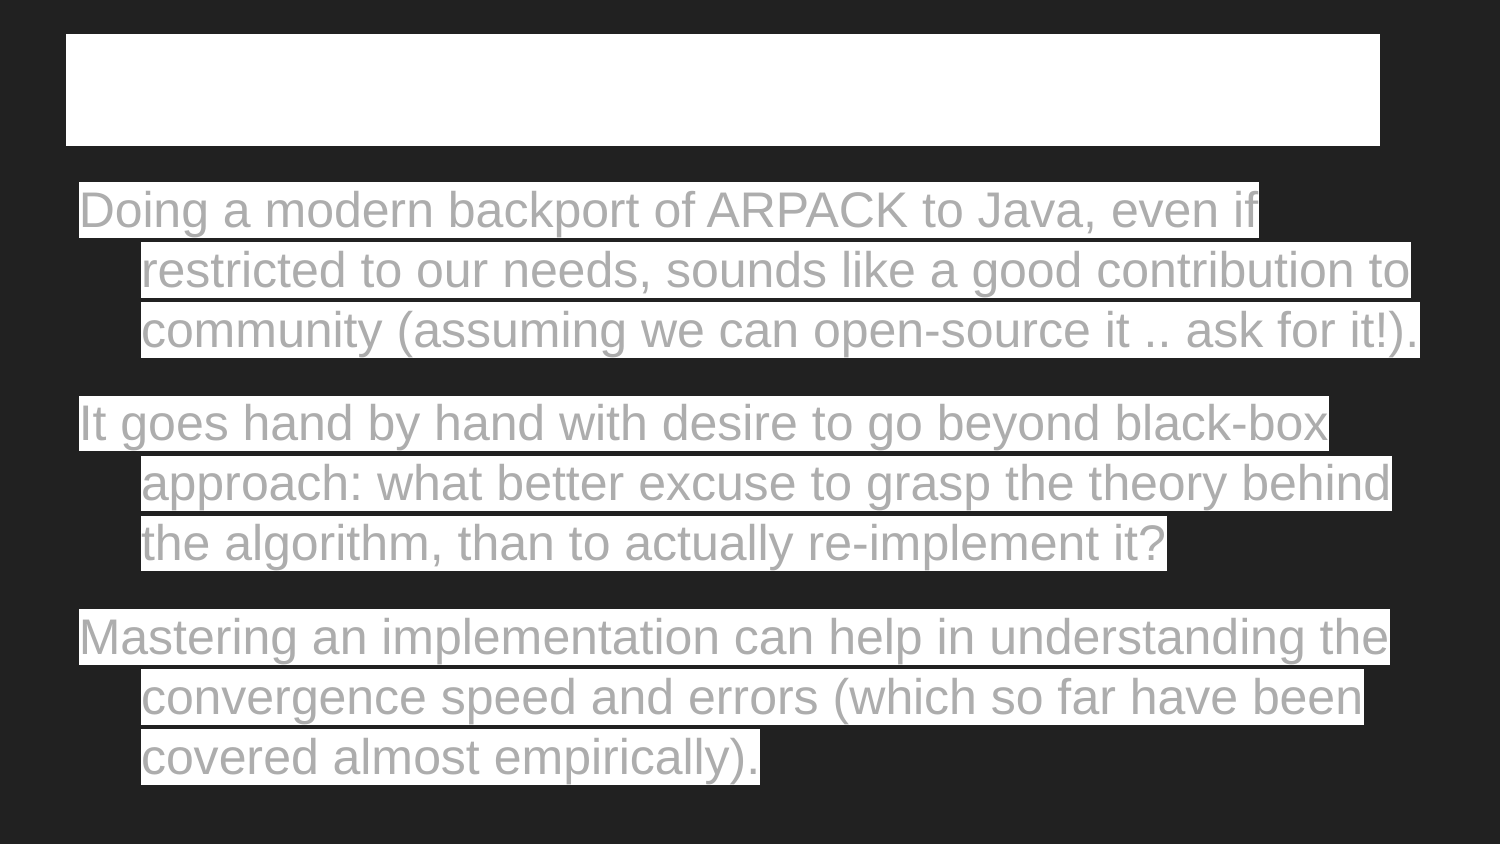

# Scope: port ARPACK to Java!
Doing a modern backport of ARPACK to Java, even if restricted to our needs, sounds like a good contribution to community (assuming we can open-source it .. ask for it!).
It goes hand by hand with desire to go beyond black-box approach: what better excuse to grasp the theory behind the algorithm, than to actually re-implement it?
Mastering an implementation can help in understanding the convergence speed and errors (which so far have been covered almost empirically).